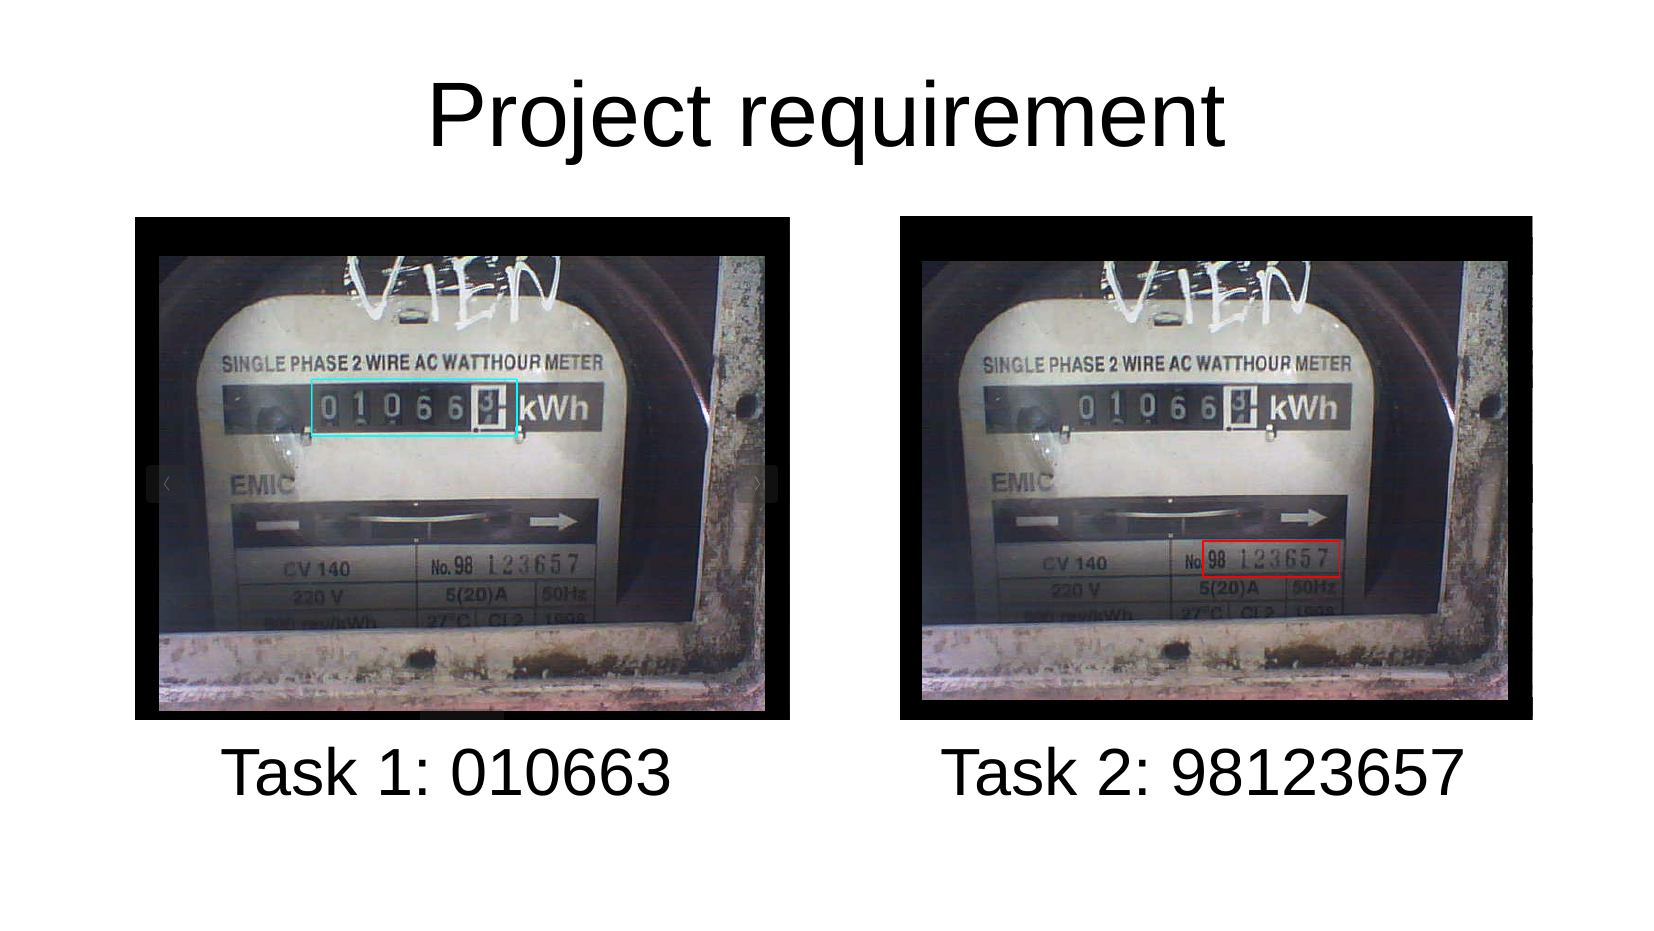

# Project requirement
Task 1: 010663
Task 2: 98123657